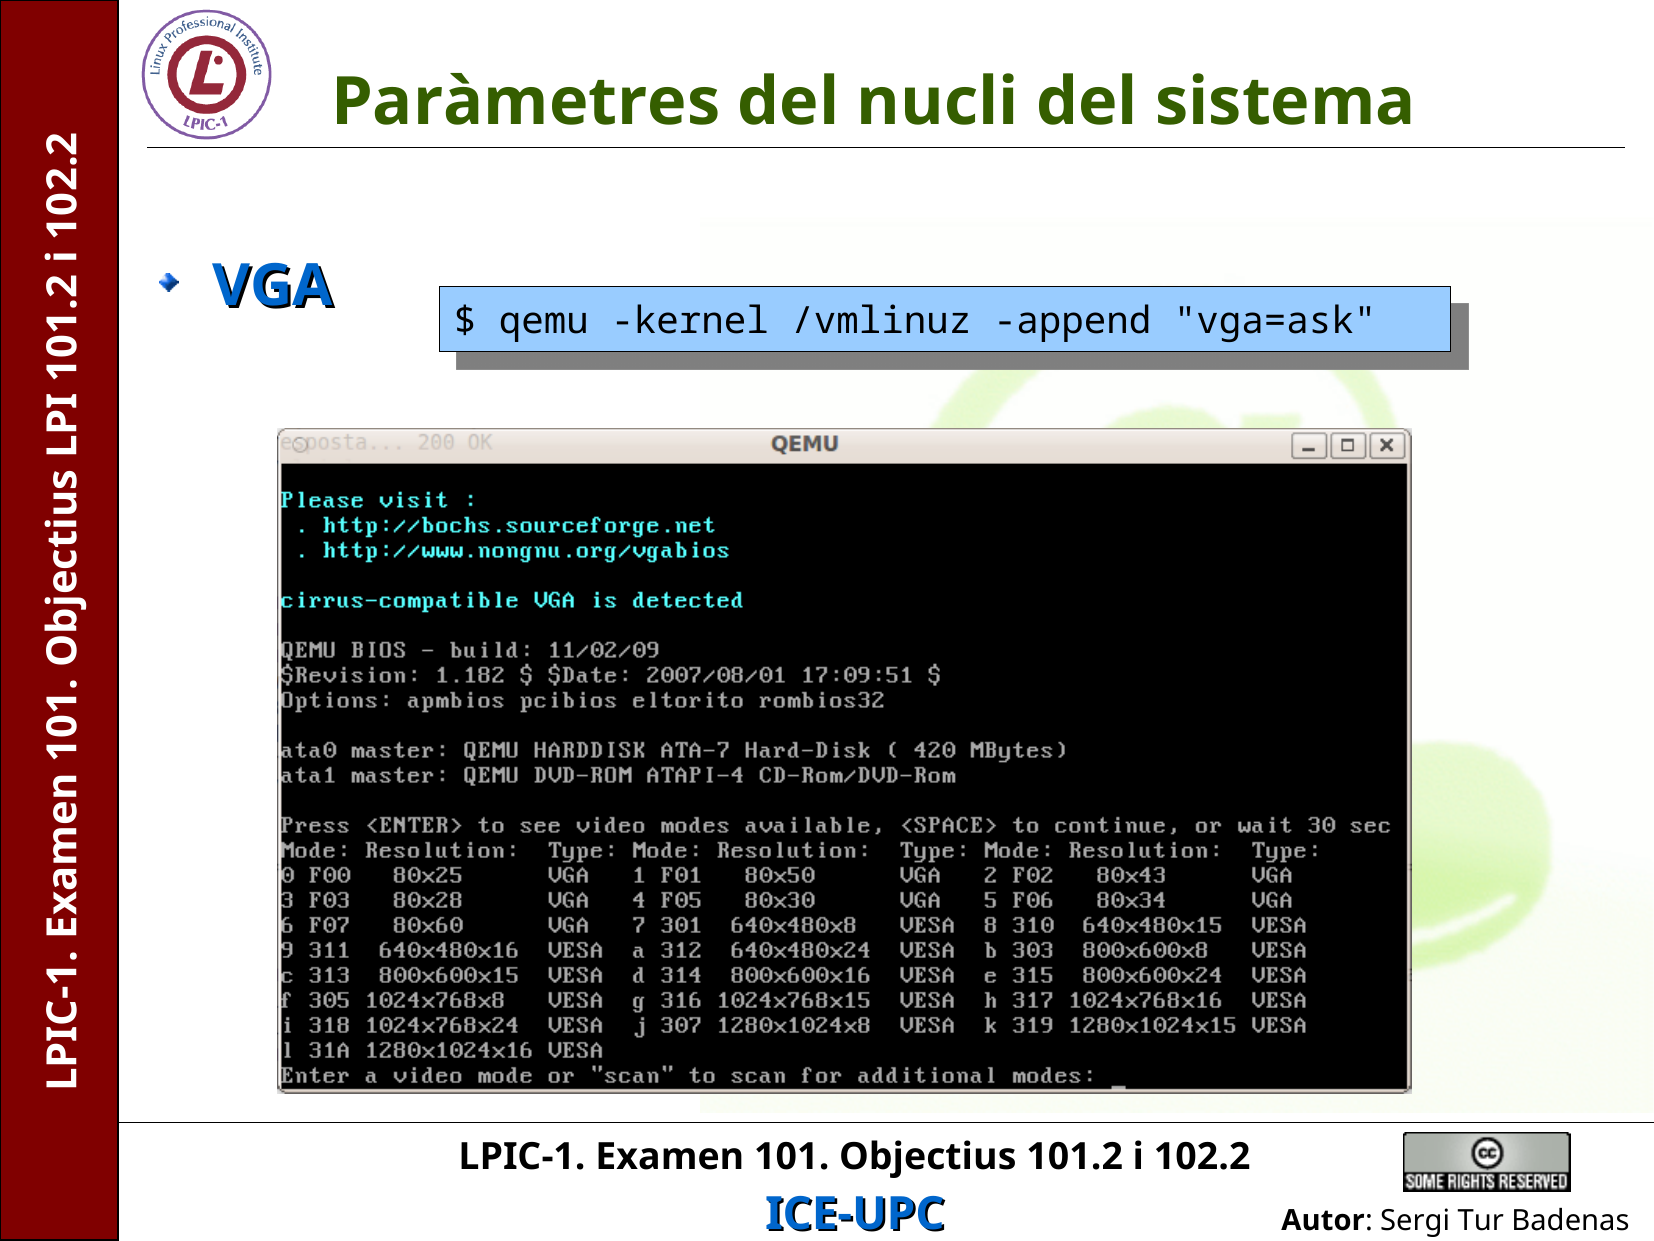

# Paràmetres del nucli del sistema
VGA
$ qemu -kernel /vmlinuz -append "vga=ask"